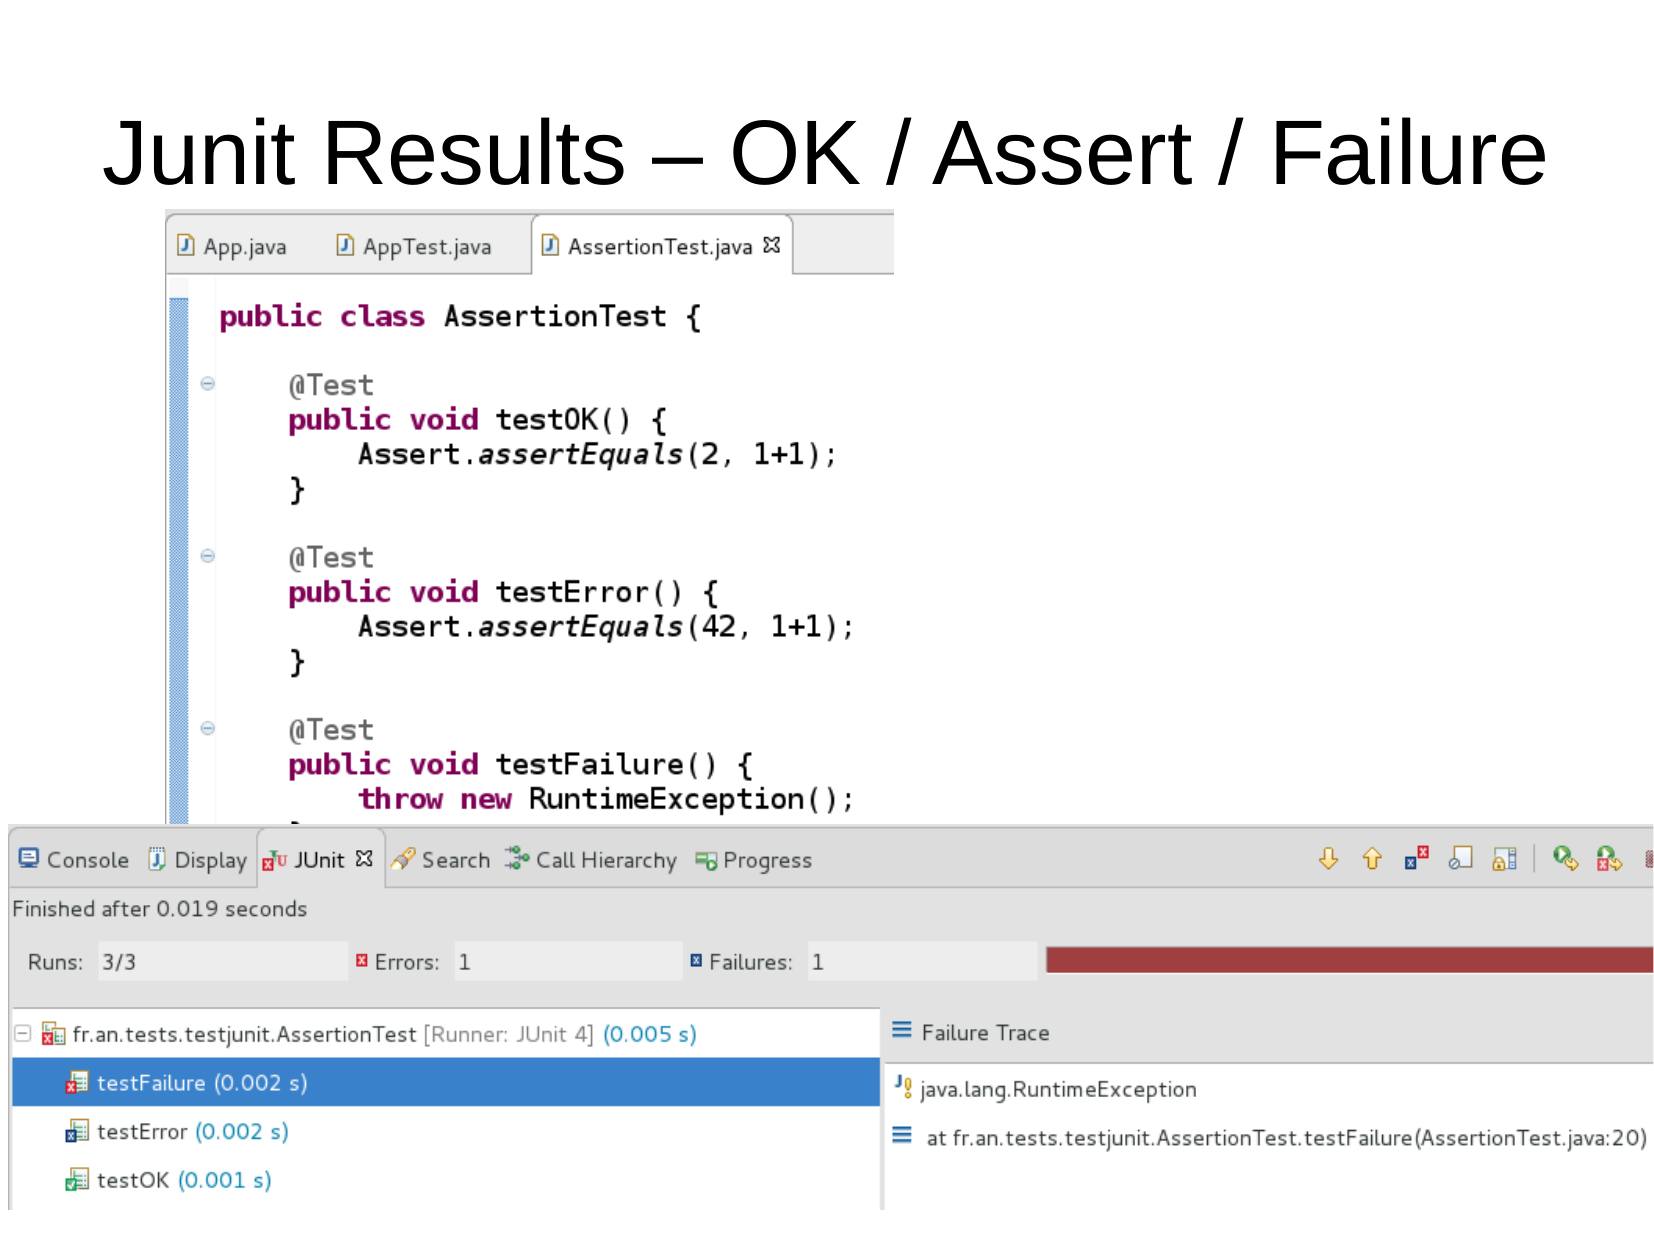

# Junit Results – OK / Assert / Failure